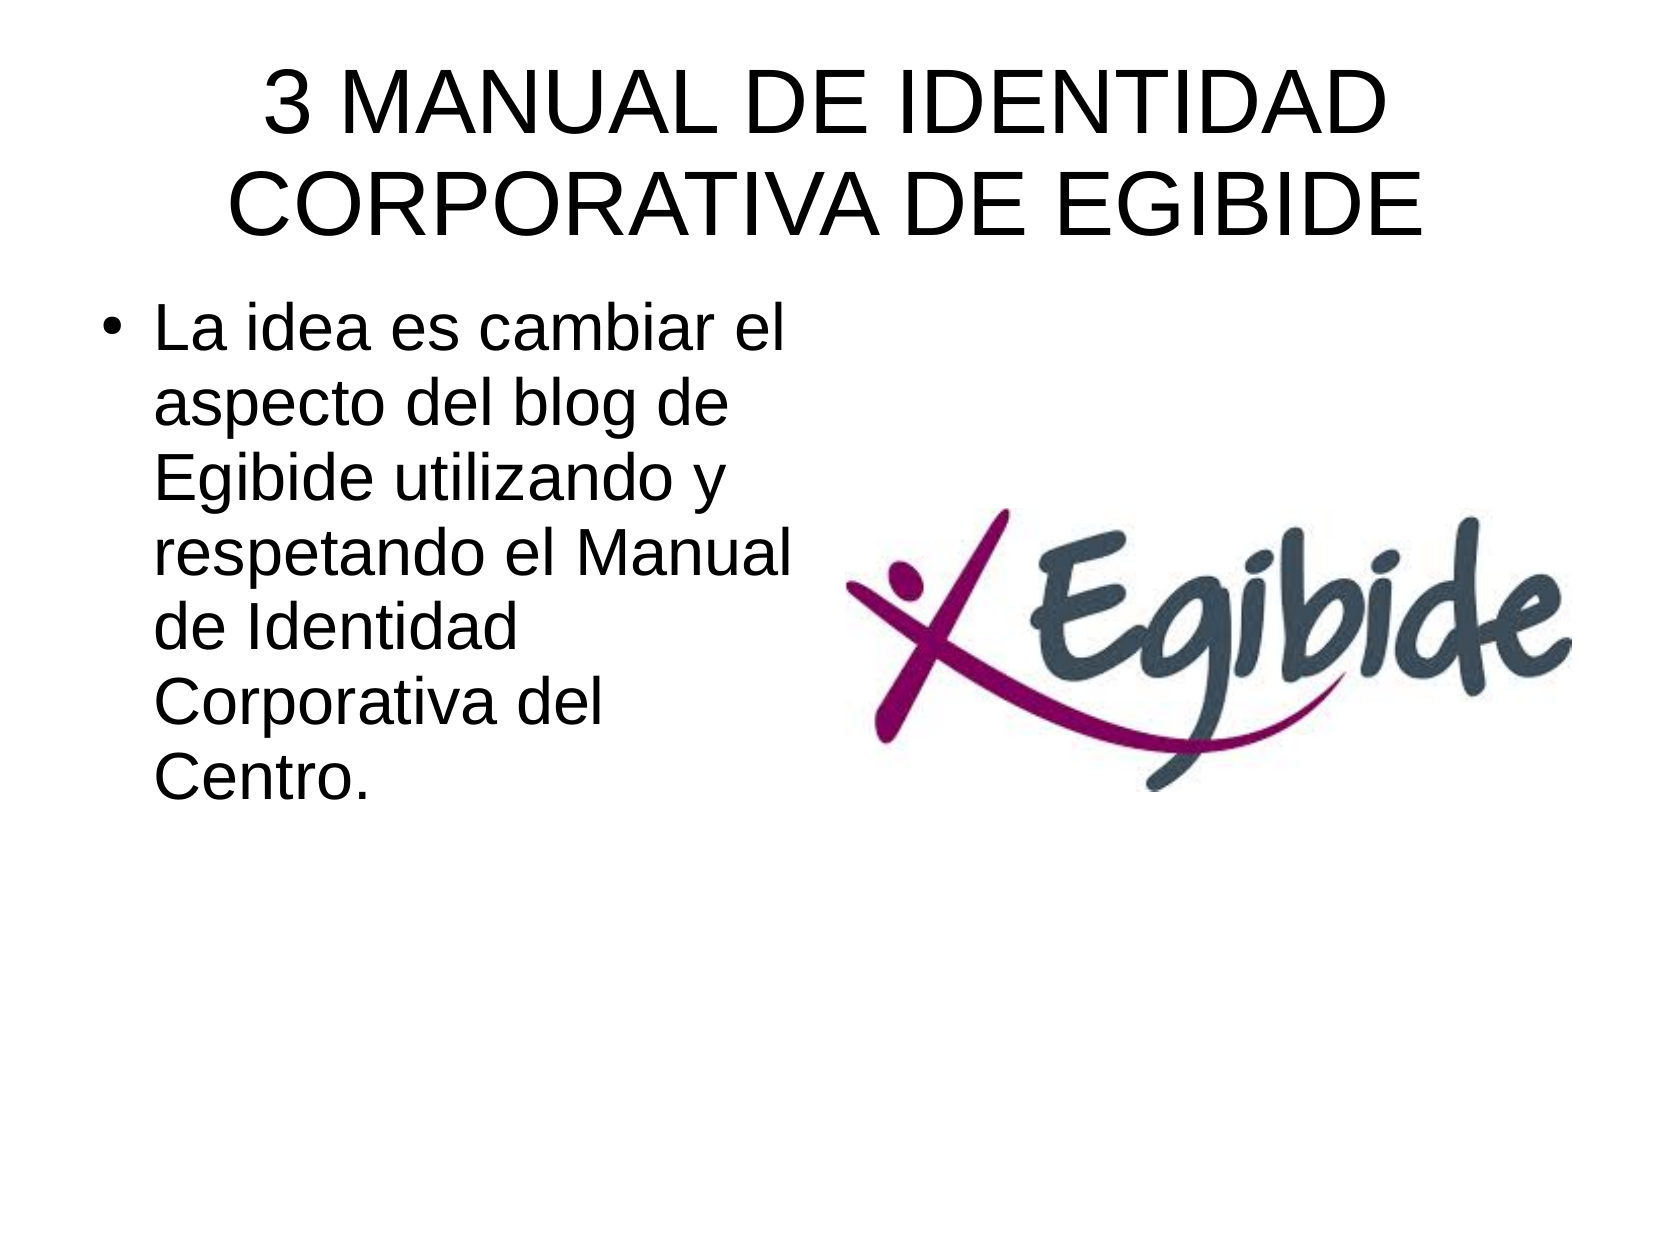

# 3 MANUAL DE IDENTIDAD CORPORATIVA DE EGIBIDE
La idea es cambiar el aspecto del blog de Egibide utilizando y respetando el Manual de Identidad Corporativa del Centro.